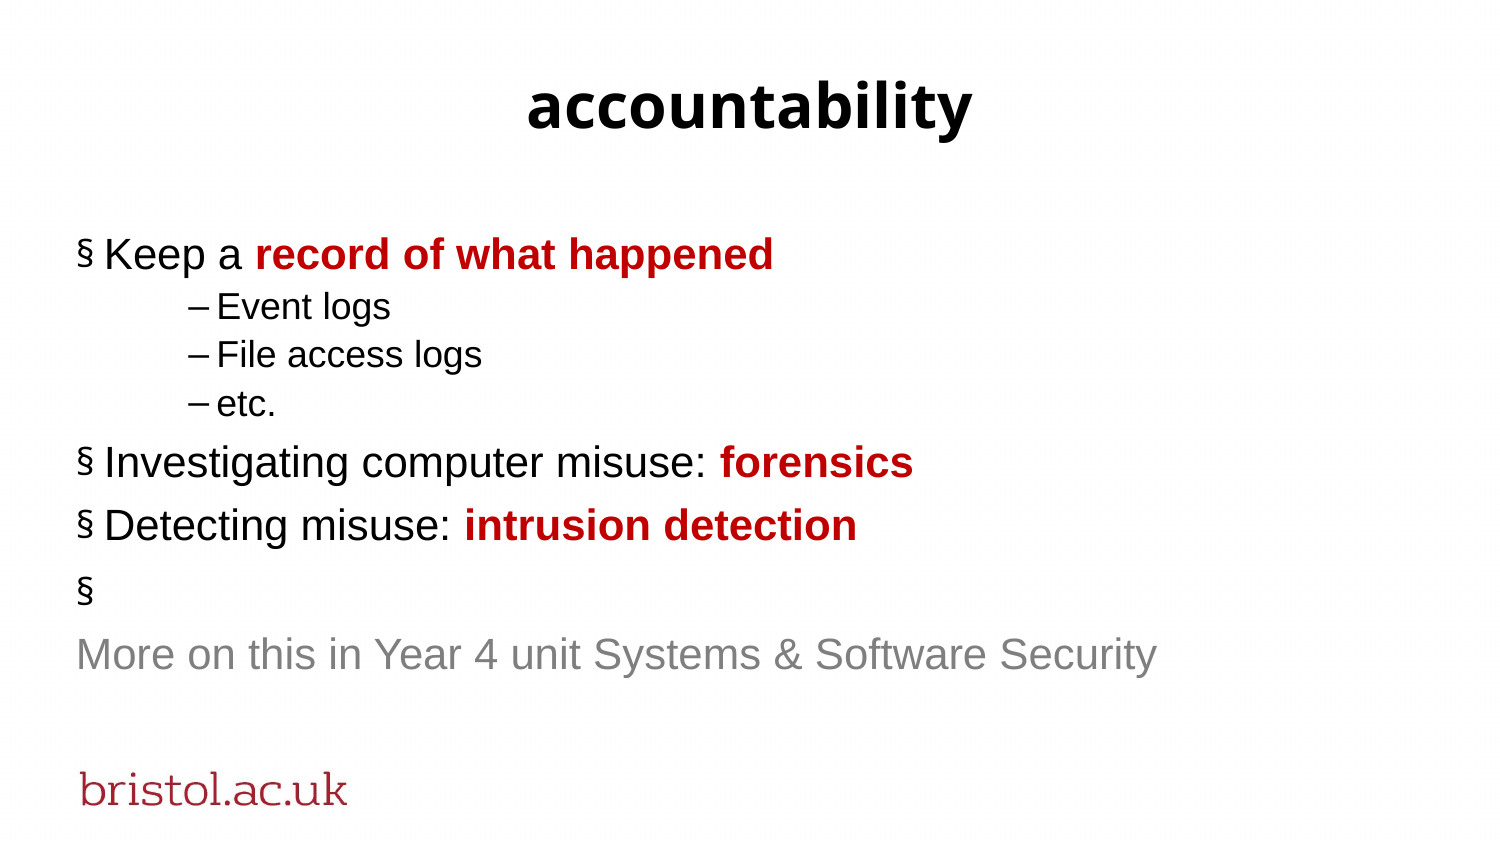

accountability
# Keep a record of what happened
Event logs
File access logs
etc.
Investigating computer misuse: forensics
Detecting misuse: intrusion detection
More on this in Year 4 unit Systems & Software Security